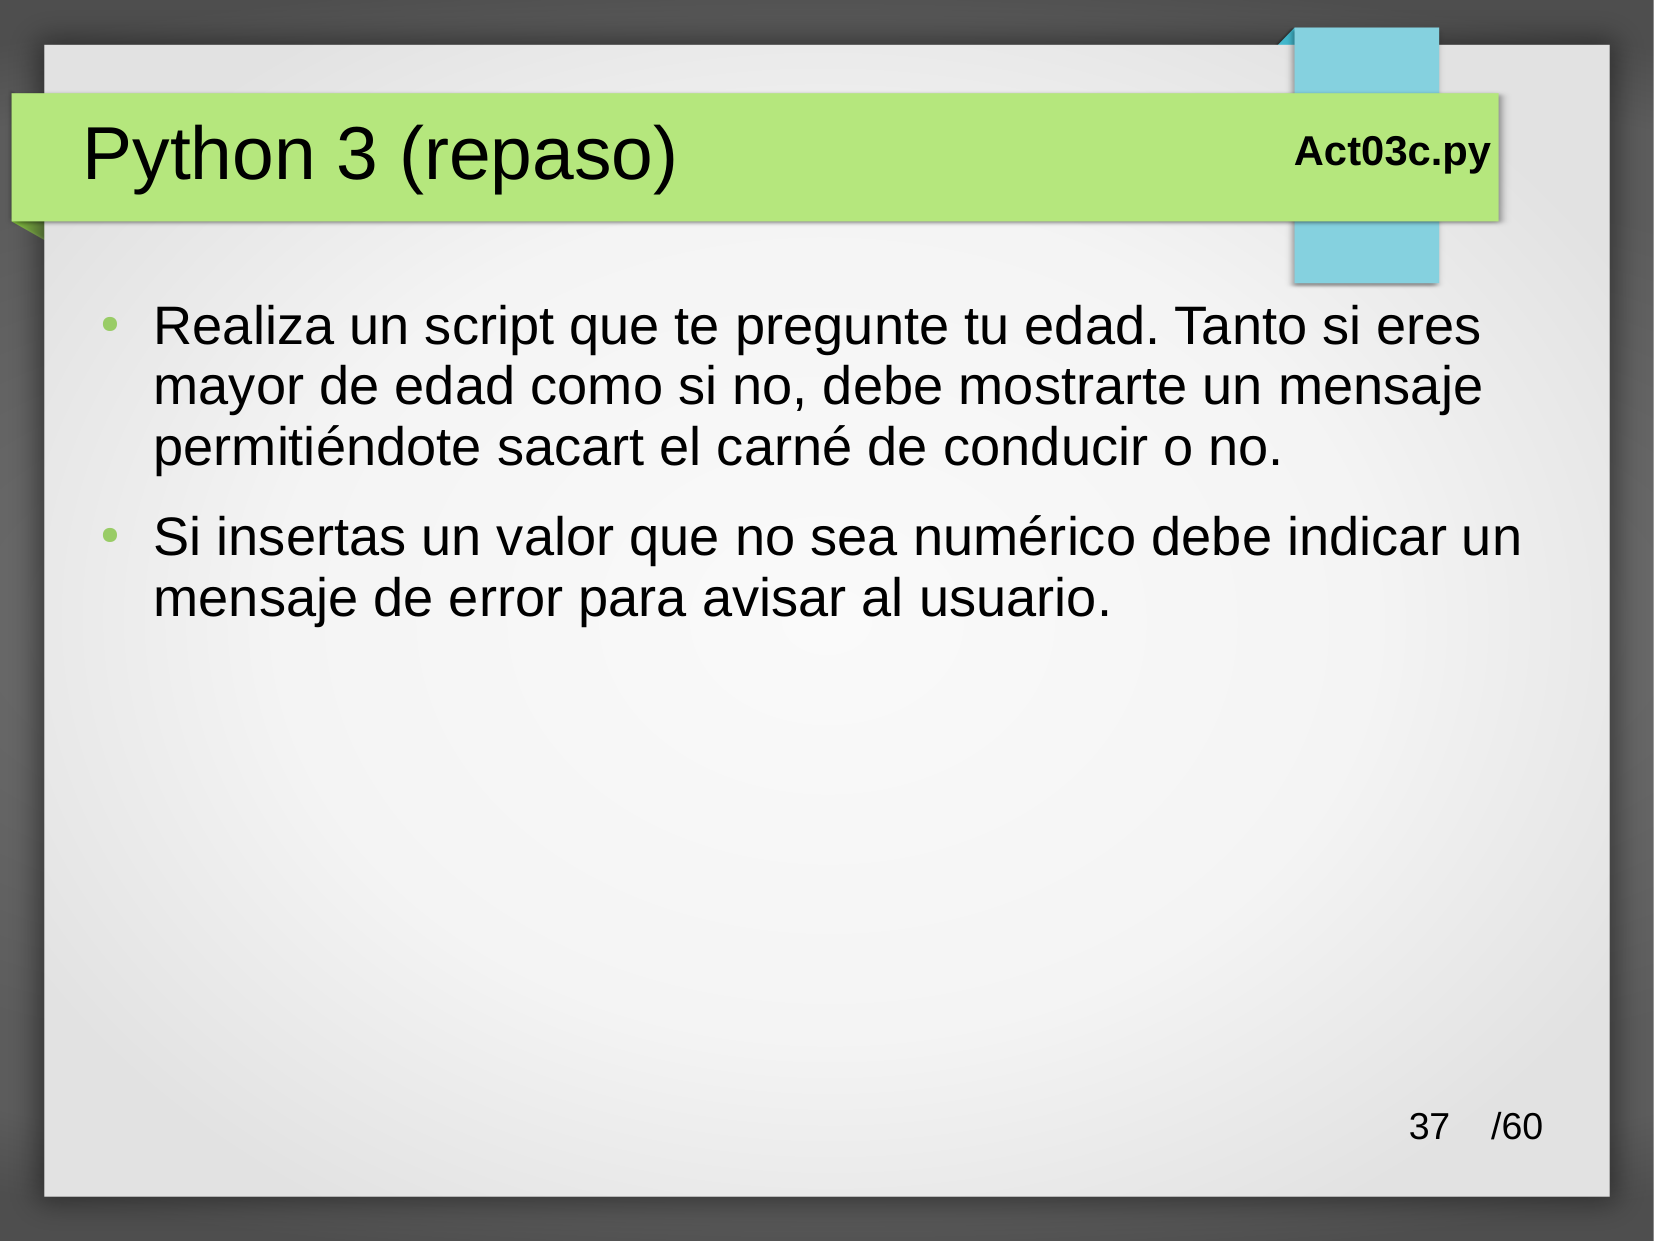

# Python 3 (repaso)
Act03c.py
Realiza un script que te pregunte tu edad. Tanto si eres mayor de edad como si no, debe mostrarte un mensaje permitiéndote sacart el carné de conducir o no.
Si insertas un valor que no sea numérico debe indicar un mensaje de error para avisar al usuario.
/60